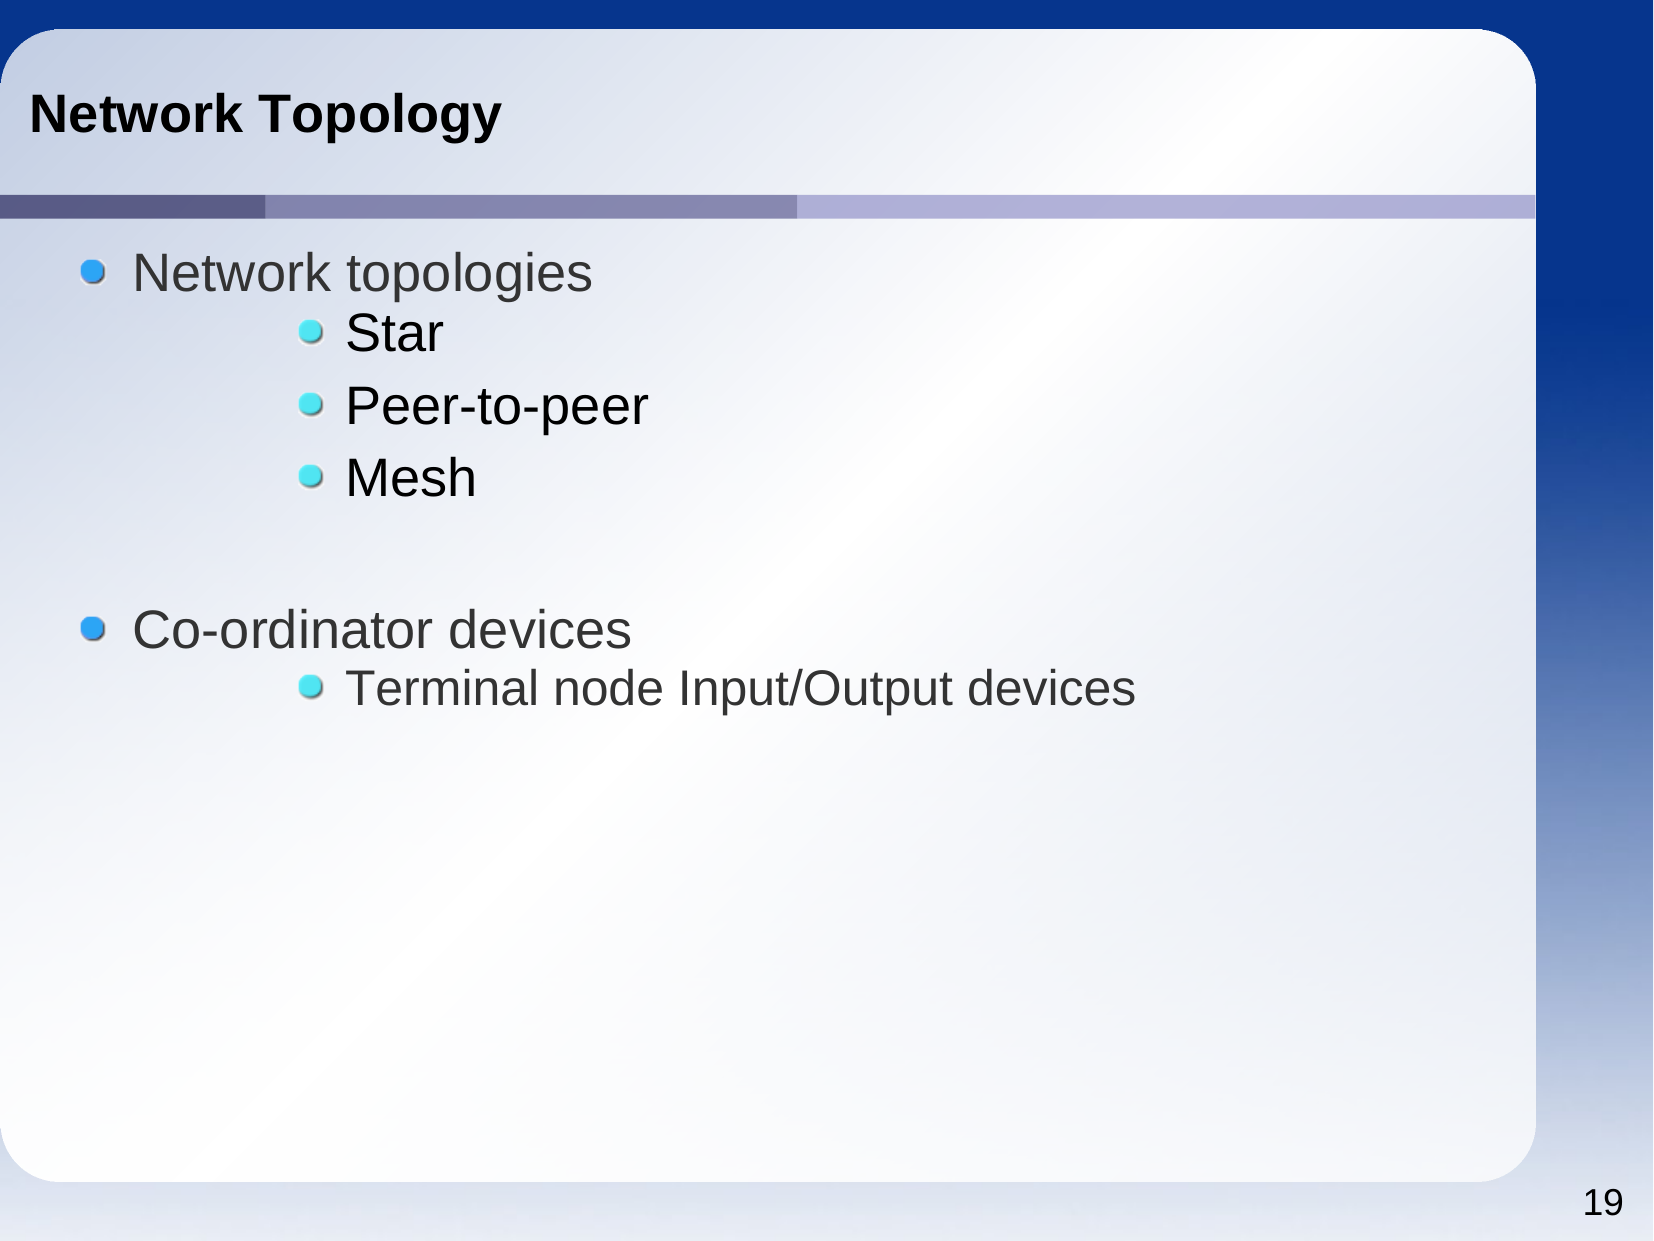

# Network Topology
Network topologies
Star
Peer-to-peer
Mesh
Co-ordinator devices
Terminal node Input/Output devices
19